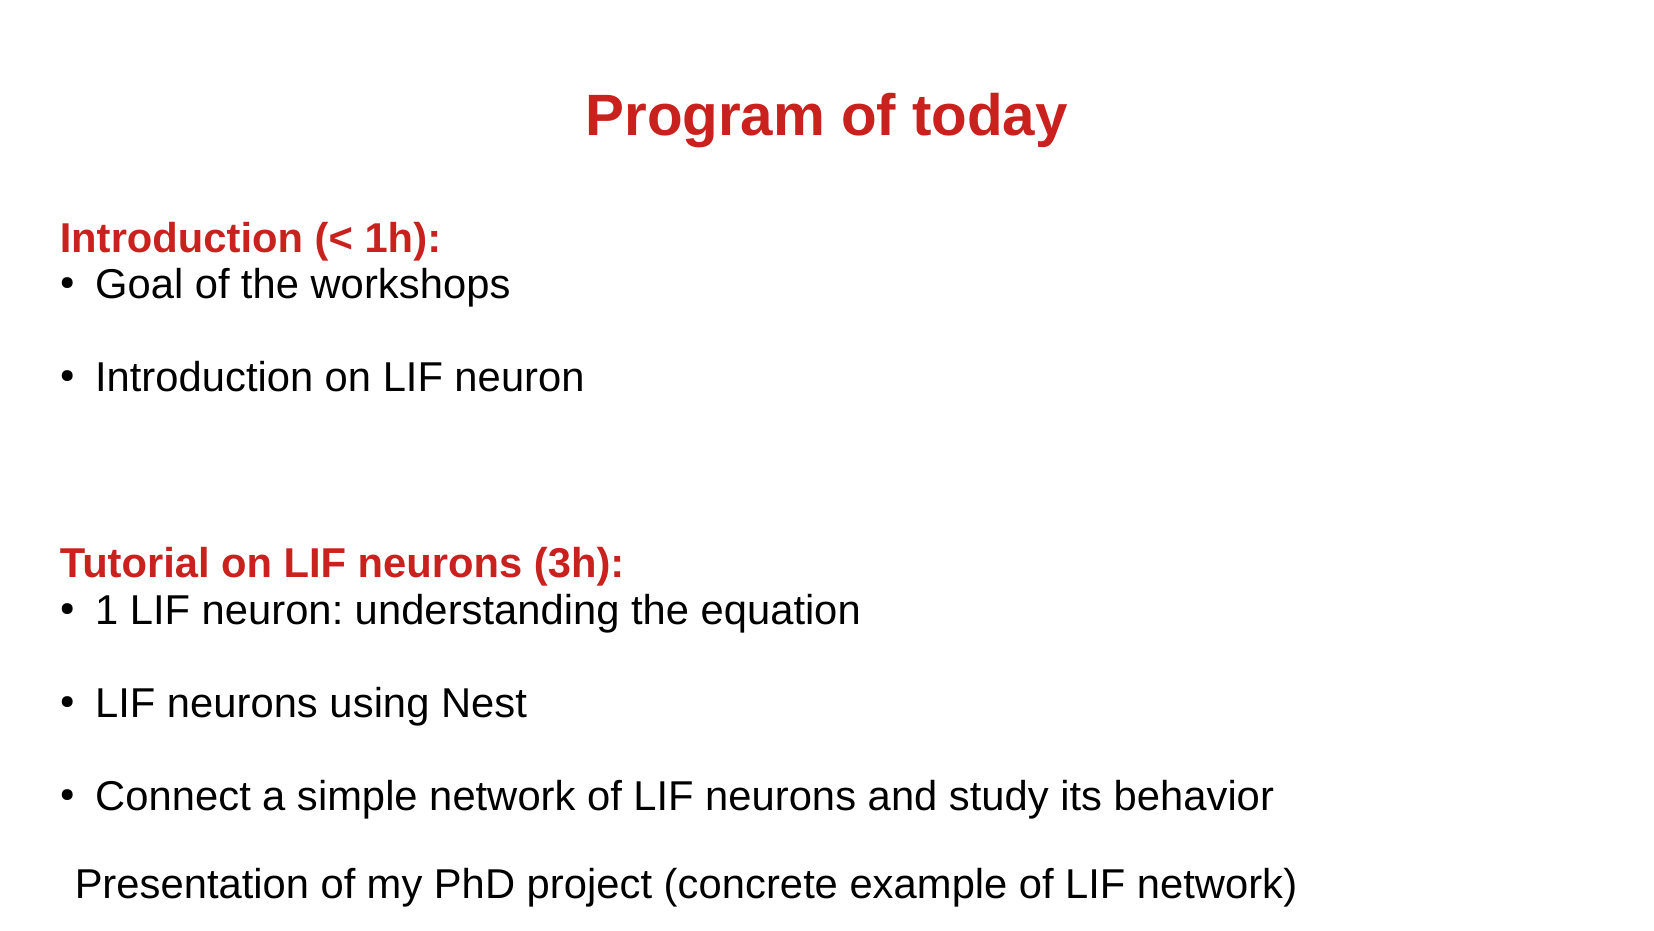

# Program of today
Introduction (< 1h):
Goal of the workshops
Introduction on LIF neuron
Tutorial on LIF neurons (3h):
1 LIF neuron: understanding the equation
LIF neurons using Nest
Connect a simple network of LIF neurons and study its behavior
Presentation of my PhD project (concrete example of LIF network)